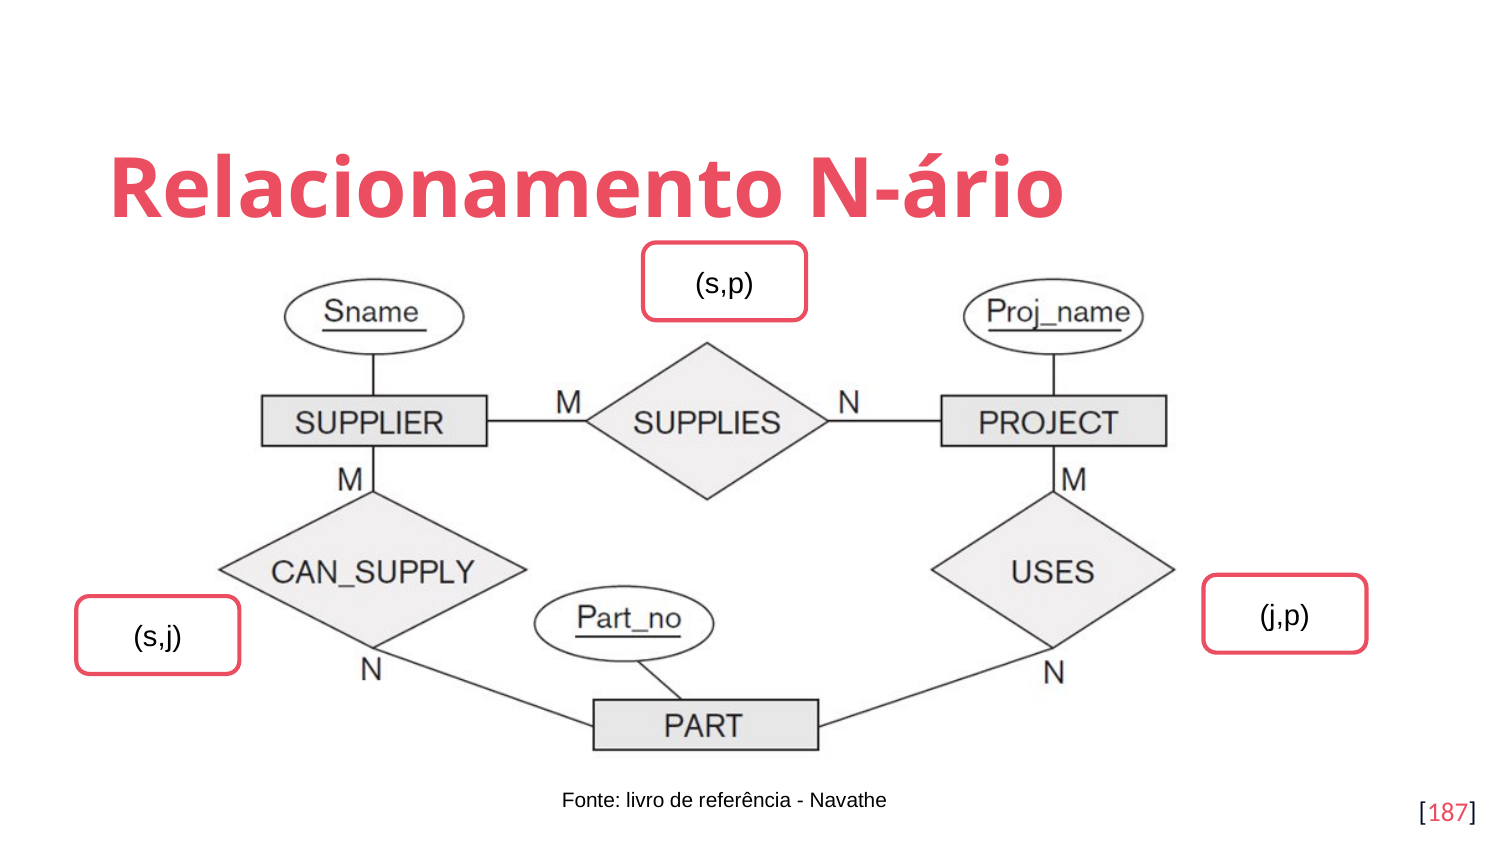

Relacionamento N-ário
(s,p)
(j,p)
(s,j)
Fonte: livro de referência - Navathe